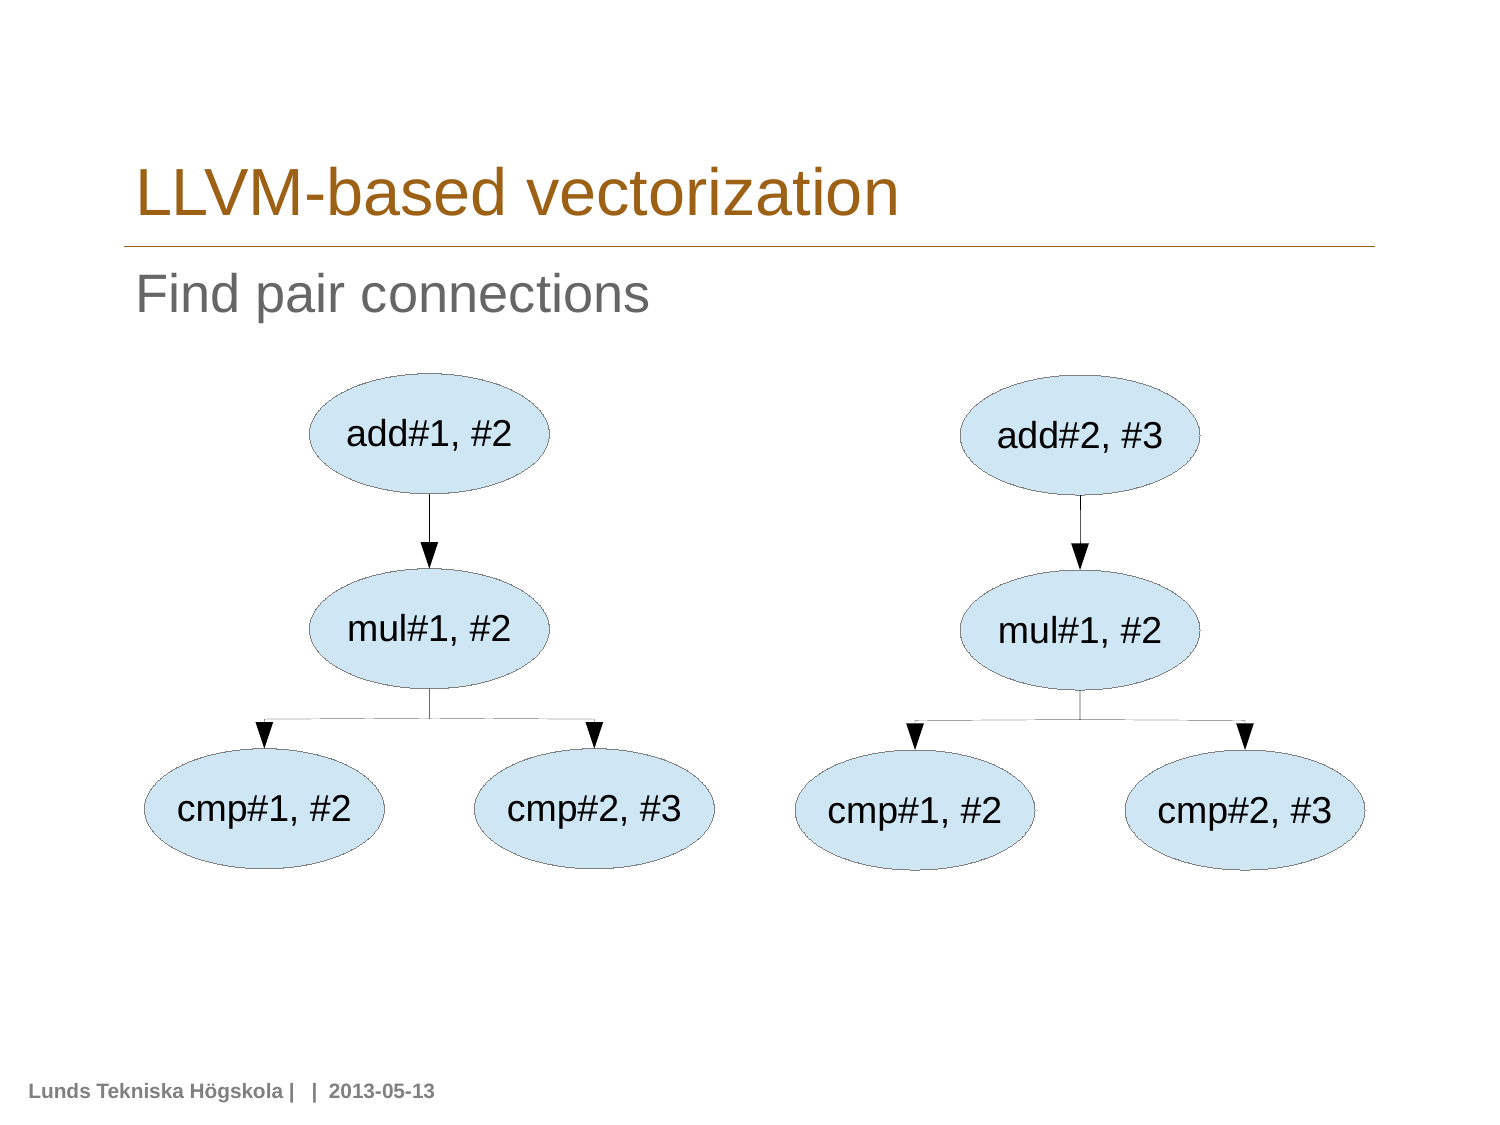

# LLVM-based vectorization
Find pair connections
add#1, #2
add#2, #3
mul#1, #2
mul#1, #2
cmp#1, #2
cmp#2, #3
cmp#1, #2
cmp#2, #3